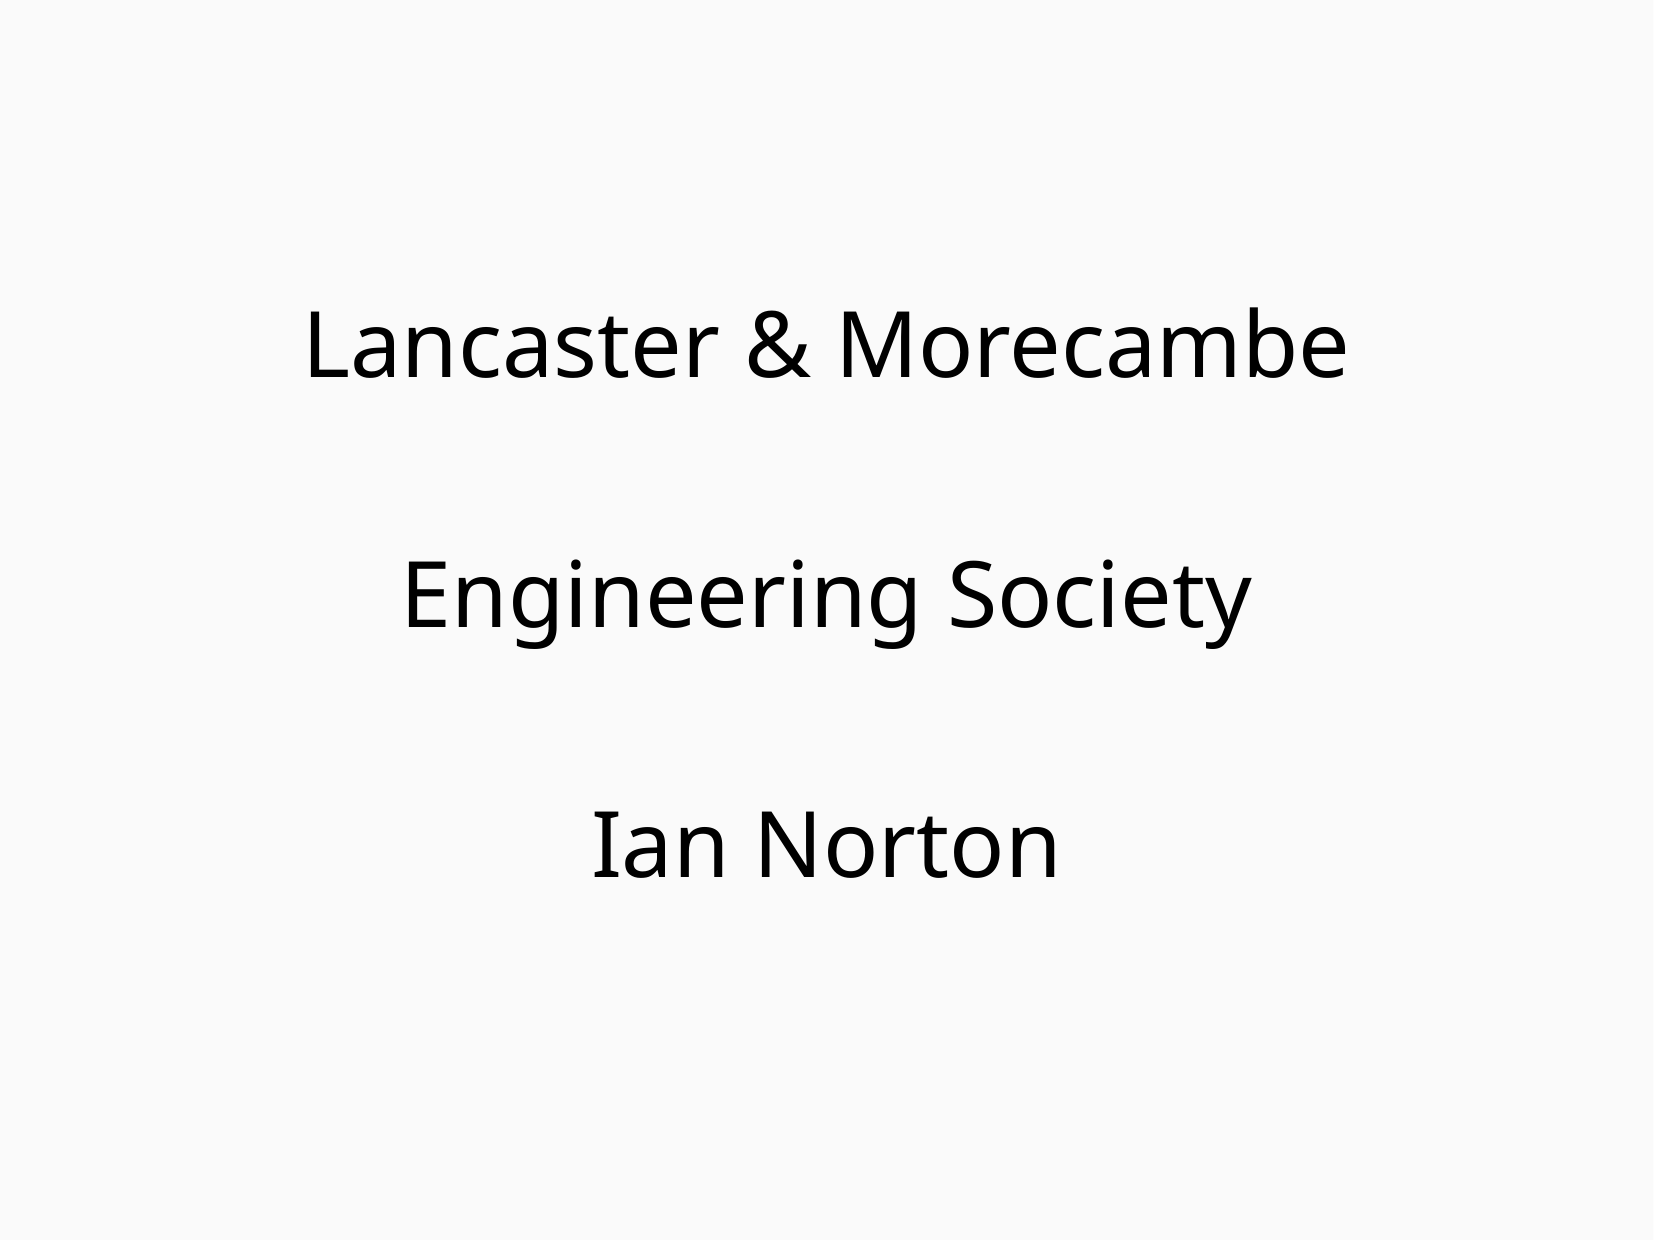

# Lancaster & Morecambe
Engineering Society
Ian Norton